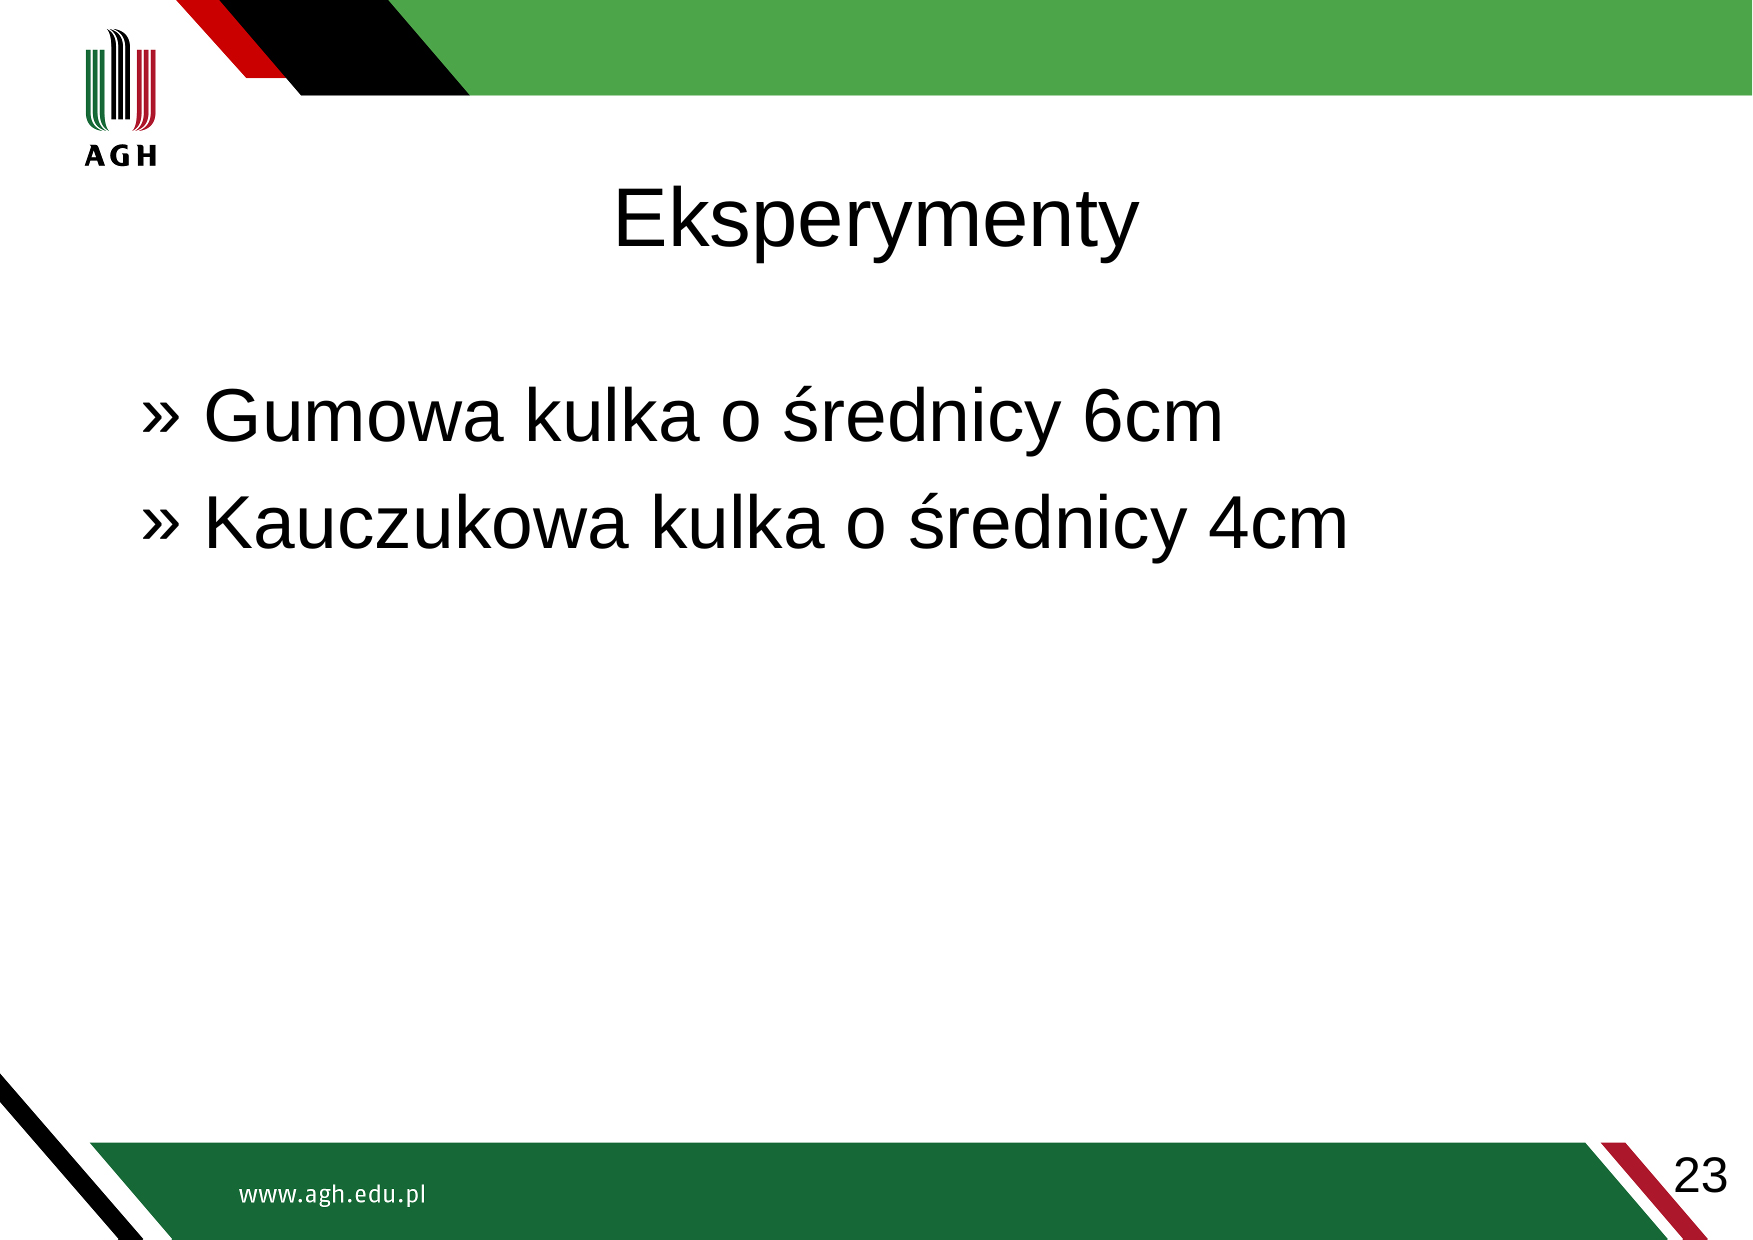

# Eksperymenty
Gumowa kulka o średnicy 6cm
Kauczukowa kulka o średnicy 4cm
23